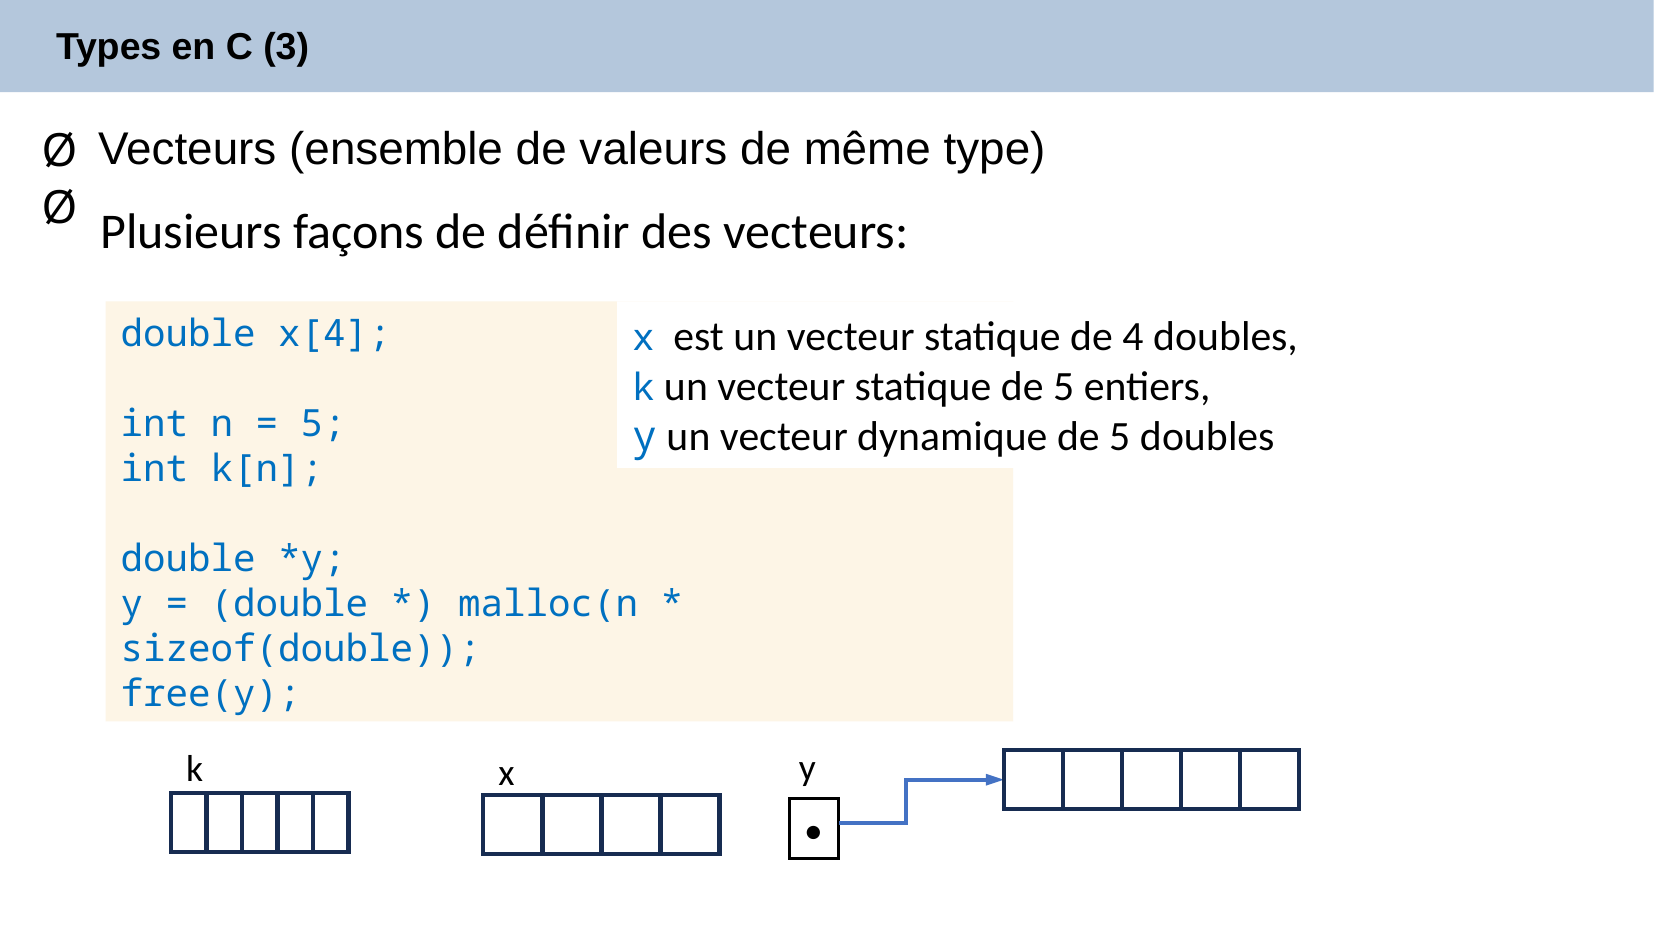

Types en C (3)
Vecteurs (ensemble de valeurs de même type)
Plusieurs façons de définir des vecteurs:
double x[4];
int n = 5;
int k[n];
double *y;
y = (double *) malloc(n * sizeof(double));
free(y);
x est un vecteur statique de 4 doubles,
k un vecteur statique de 5 entiers,
y un vecteur dynamique de 5 doubles
y
•
k
x